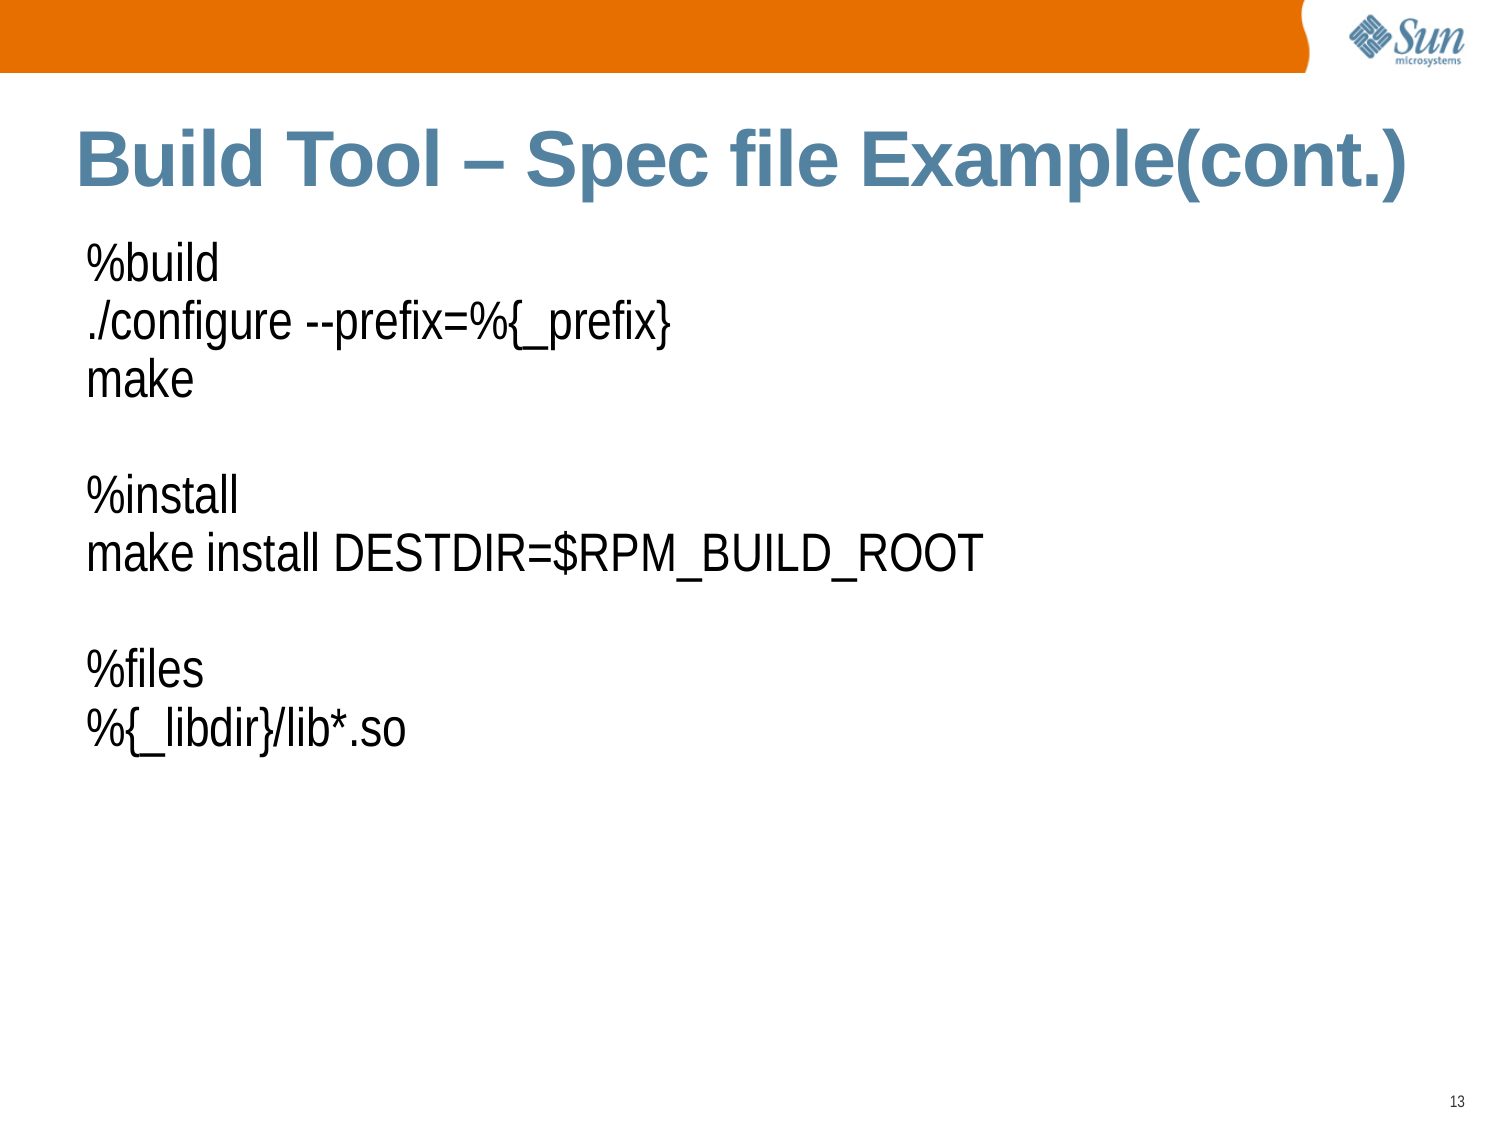

# Build Tool – Spec file Example(cont.)
%build
./configure --prefix=%{_prefix}
make
%install
make install DESTDIR=$RPM_BUILD_ROOT
%files
%{_libdir}/lib*.so